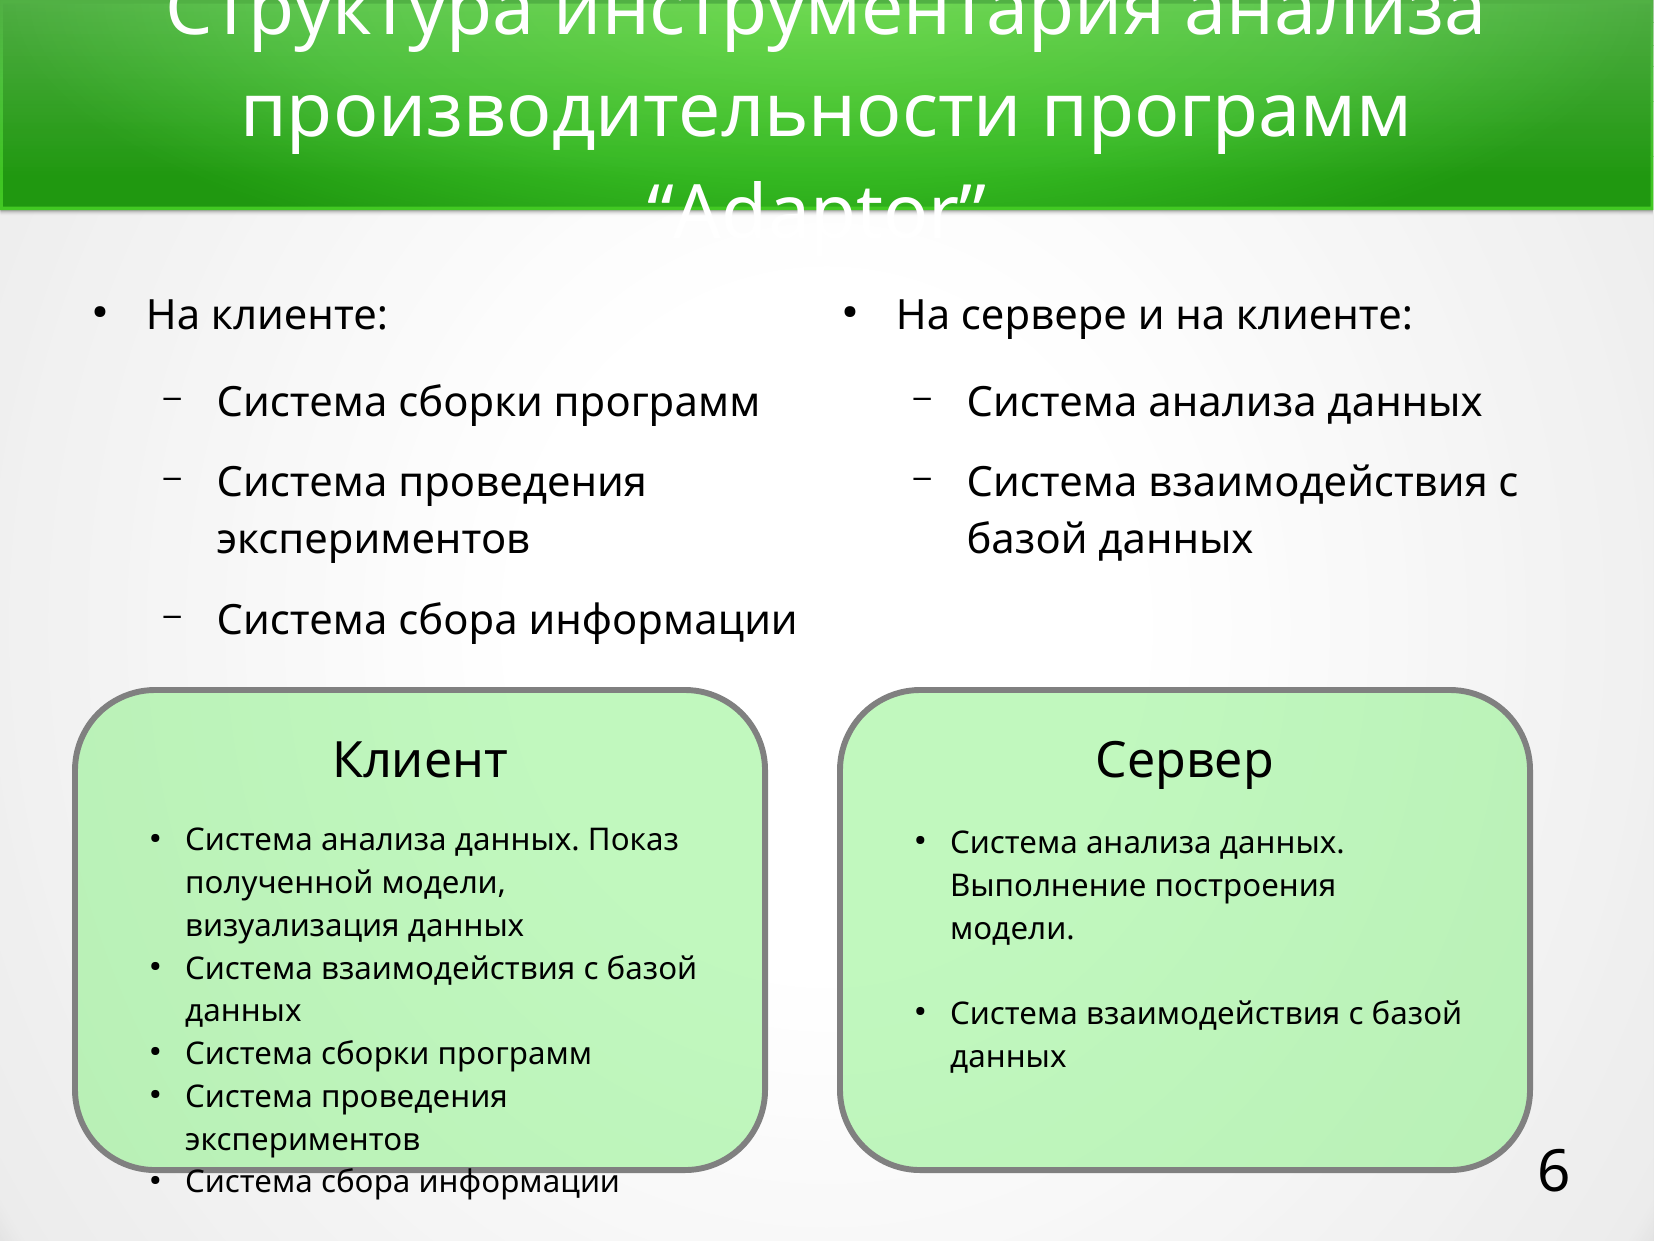

# Структура инструментария анализа производительности программ “Adaptor”
На клиенте:
Система сборки программ
Система проведения экспериментов
Система сбора информации
На сервере и на клиенте:
Система анализа данных
Система взаимодействия с базой данных
Клиент
Сервер
Система анализа данных. Показ полученной модели, визуализация данных
Система взаимодействия с базой данных
Система сборки программ
Система проведения экспериментов
Система сбора информации
Система анализа данных. Выполнение построения модели.
Система взаимодействия с базой данных
6